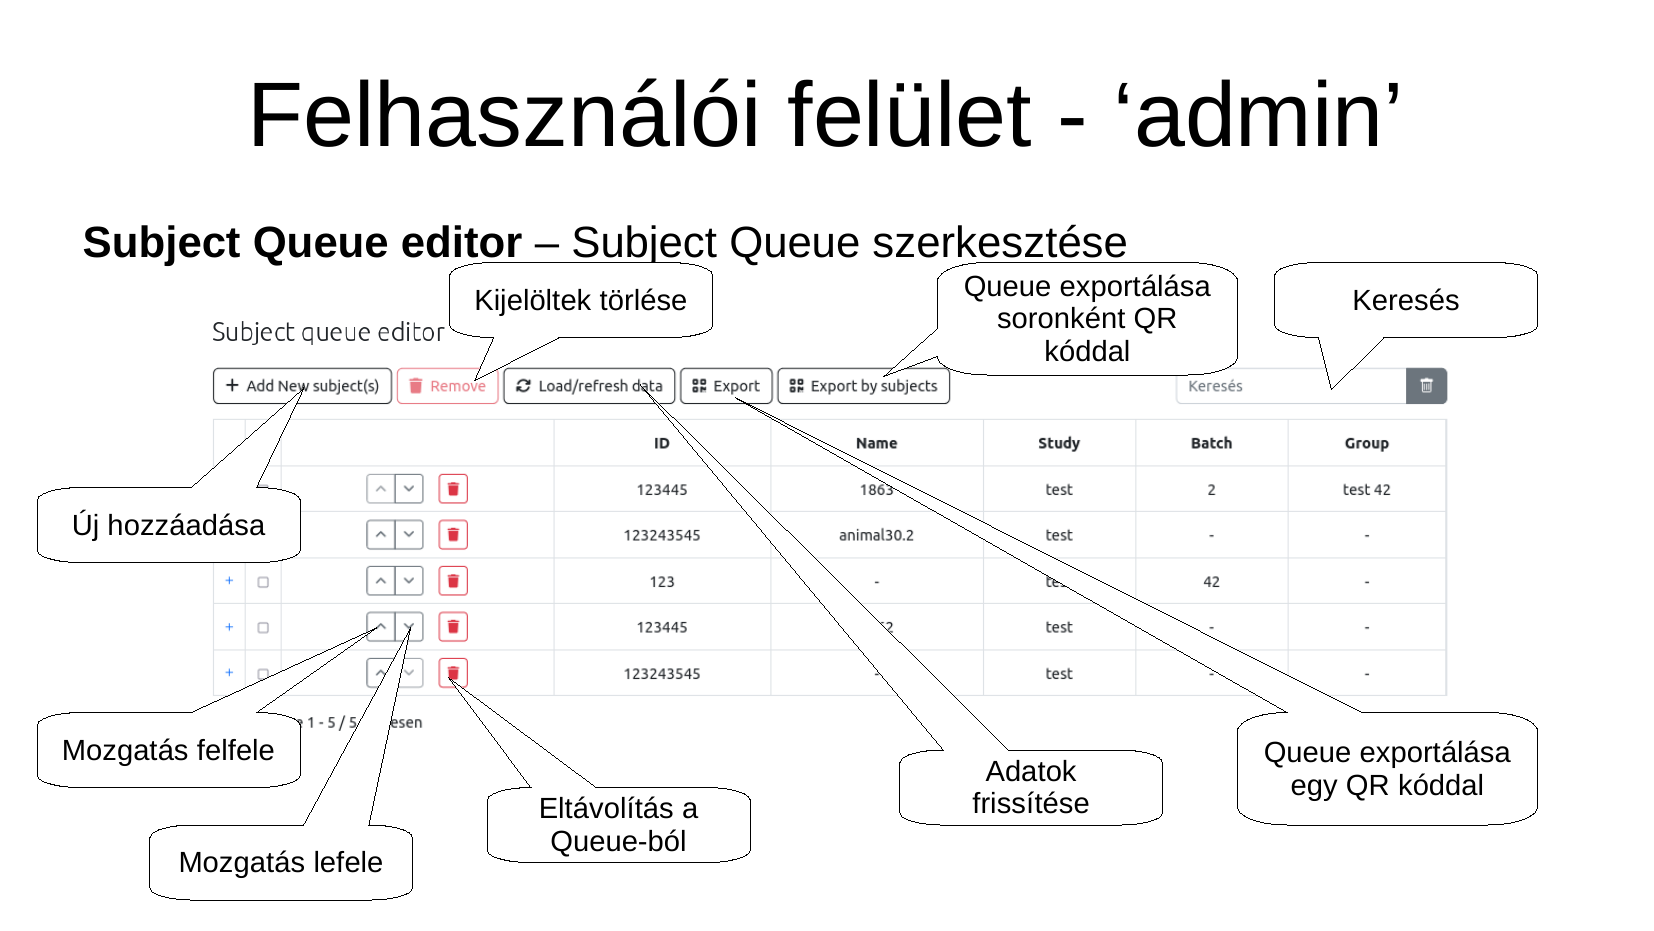

# Felhasználói felület - ‘admin’
Subject Queue editor – Subject Queue szerkesztése
Kijelöltek törlése
Queue exportálása soronként QR kóddal
Keresés
Új hozzáadása
Mozgatás felfele
Queue exportálása egy QR kóddal
Adatok frissítése
Eltávolítás a Queue-ból
Mozgatás lefele